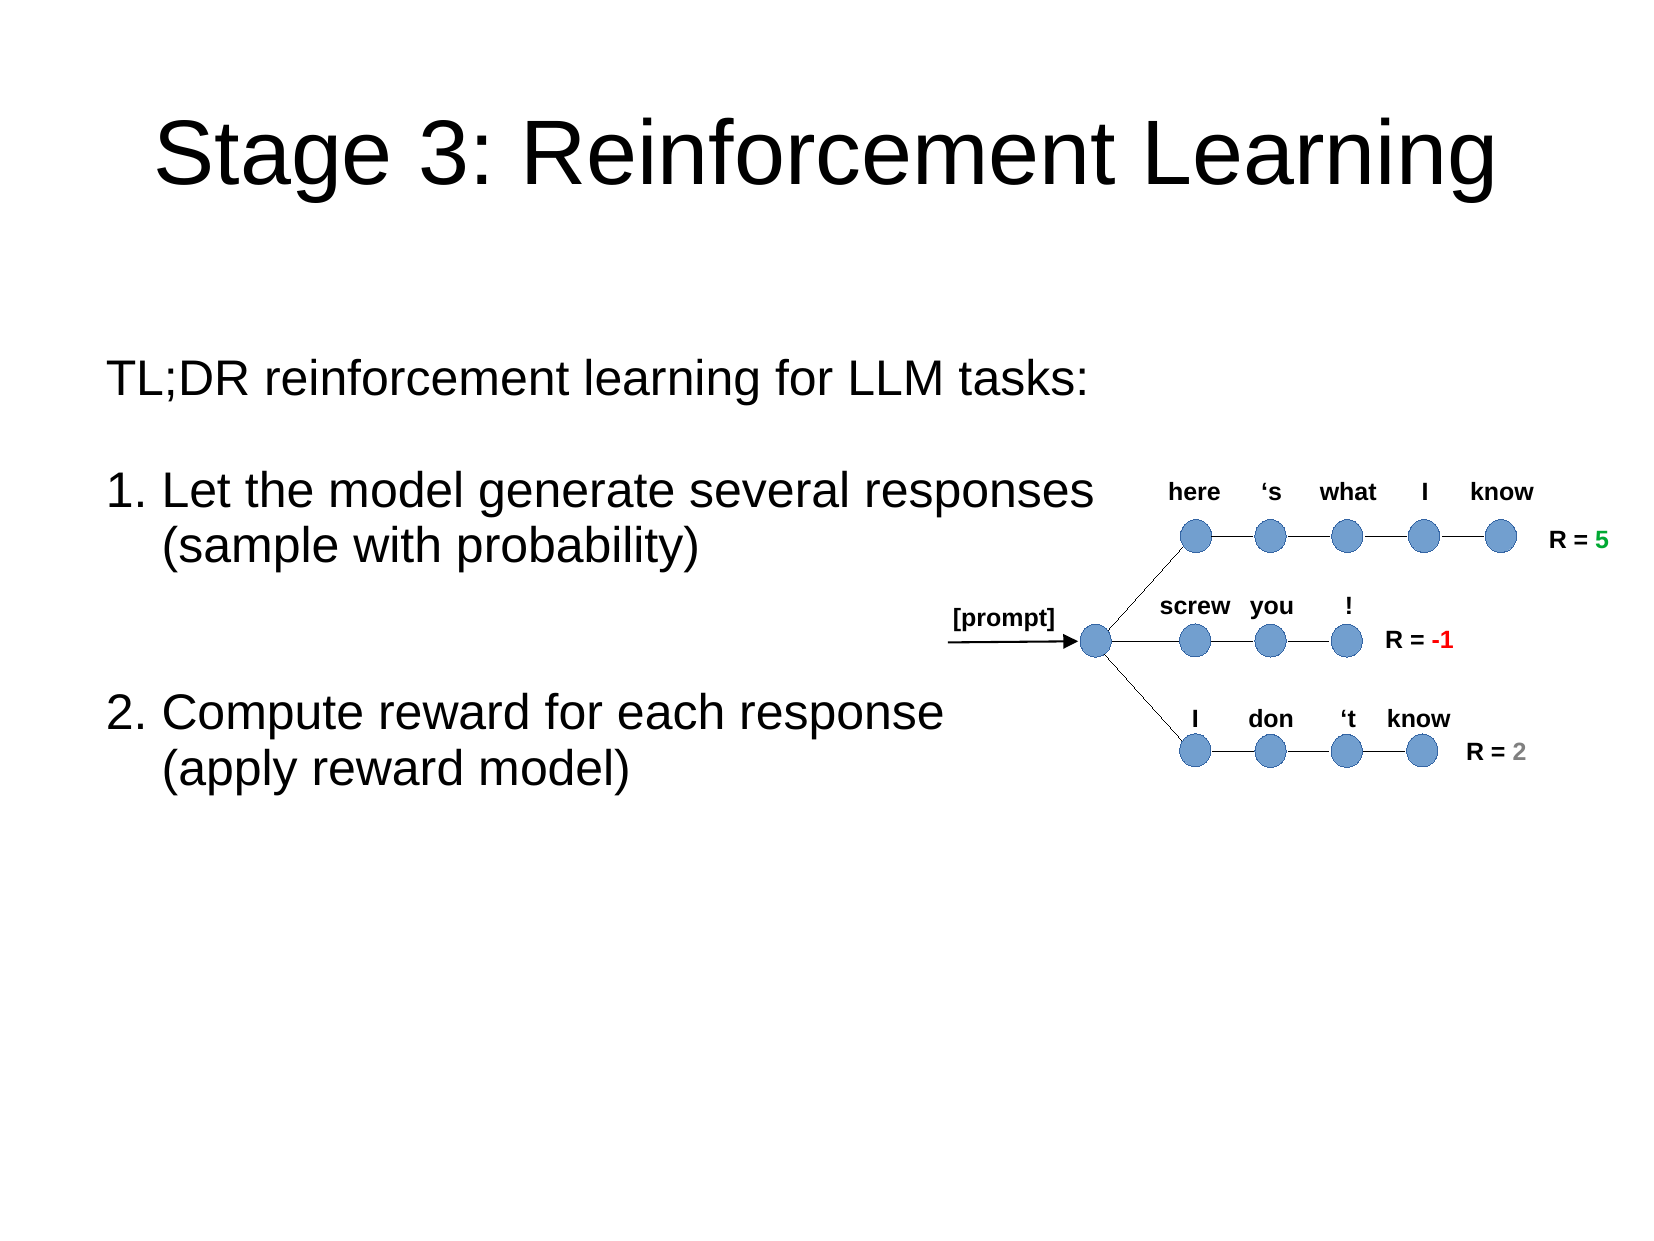

# Stage 3: Reinforcement Learning
TL;DR reinforcement learning for LLM tasks:
1. Let the model generate several responses
 (sample with probability)
2. Compute reward for each response
 (apply reward model)
3. Train to increase probability of responses with high reward
 (and decrease probability if reward is low)
here
‘s
what
I
know
R = 5
screw
you
!
[prompt]
R = -1
I
don
‘t
know
R = 2